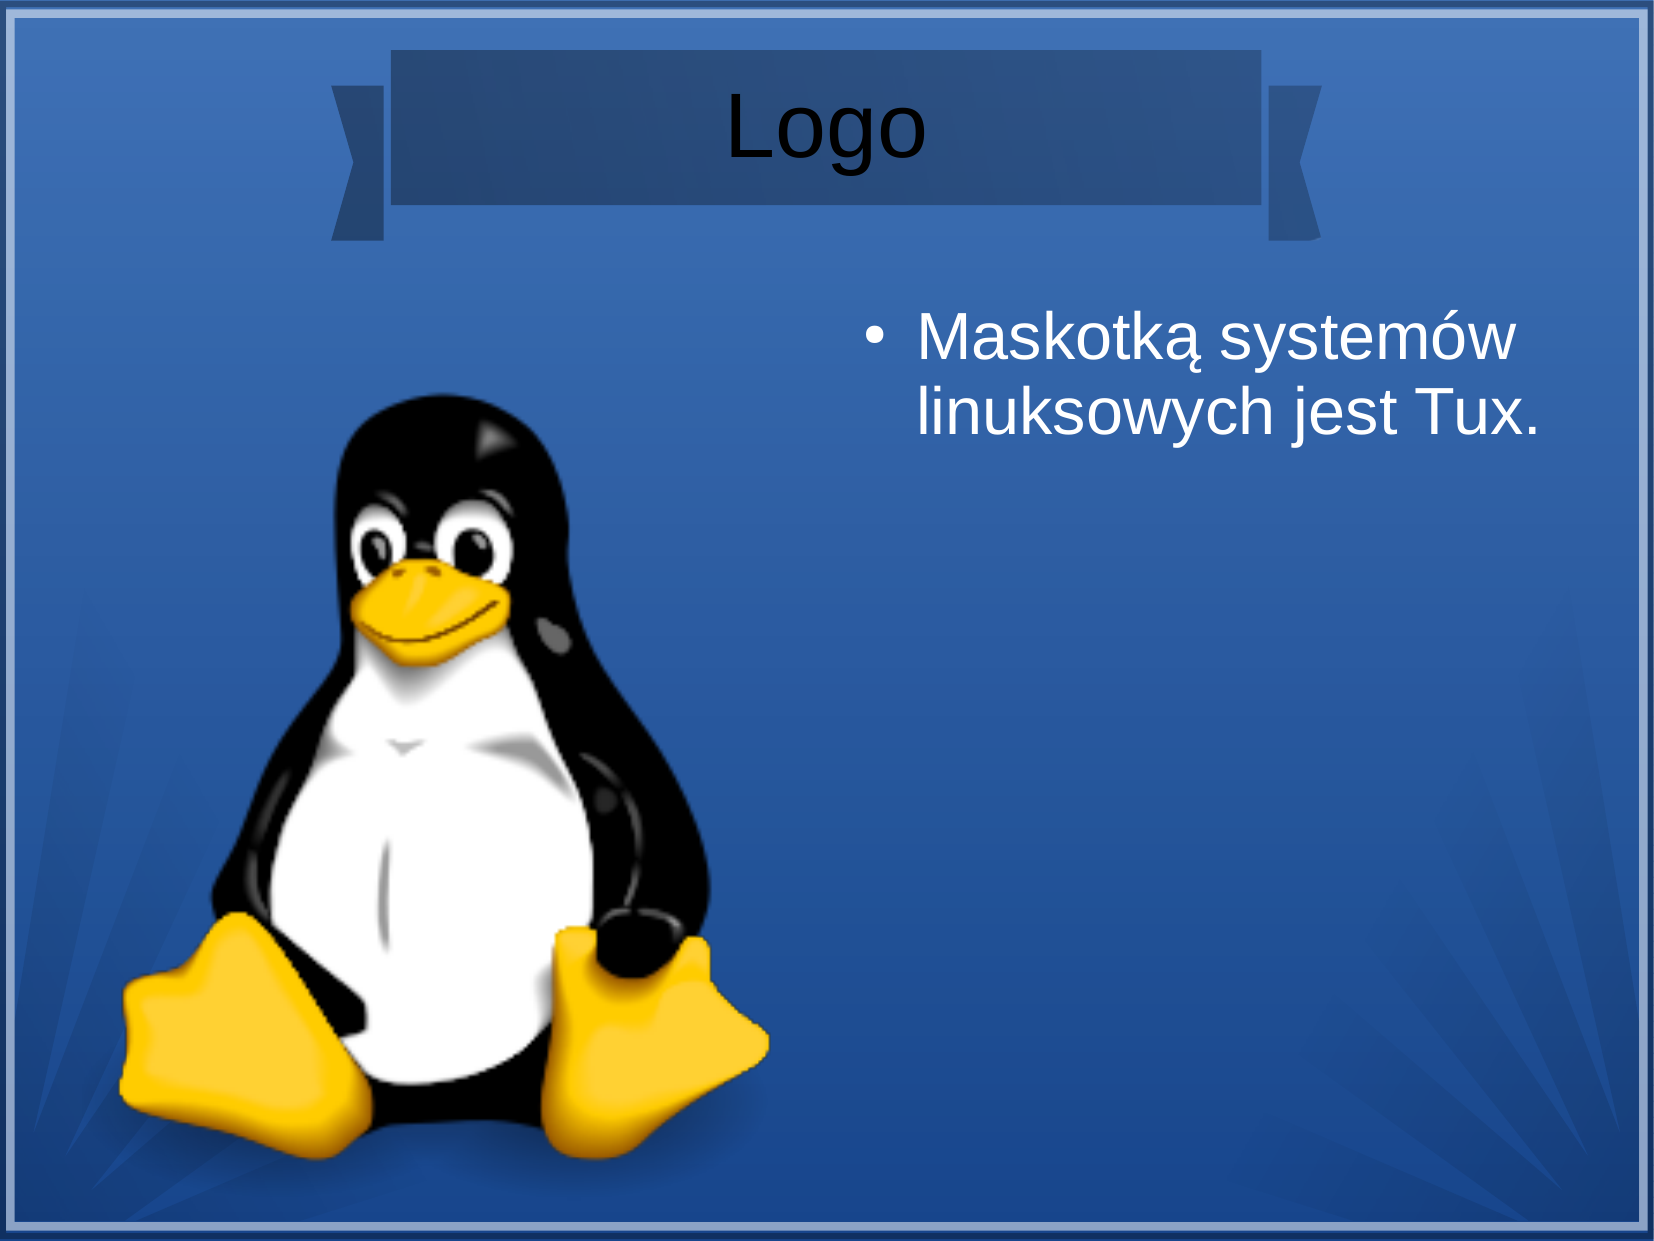

# Logo
Maskotką systemów linuksowych jest Tux.